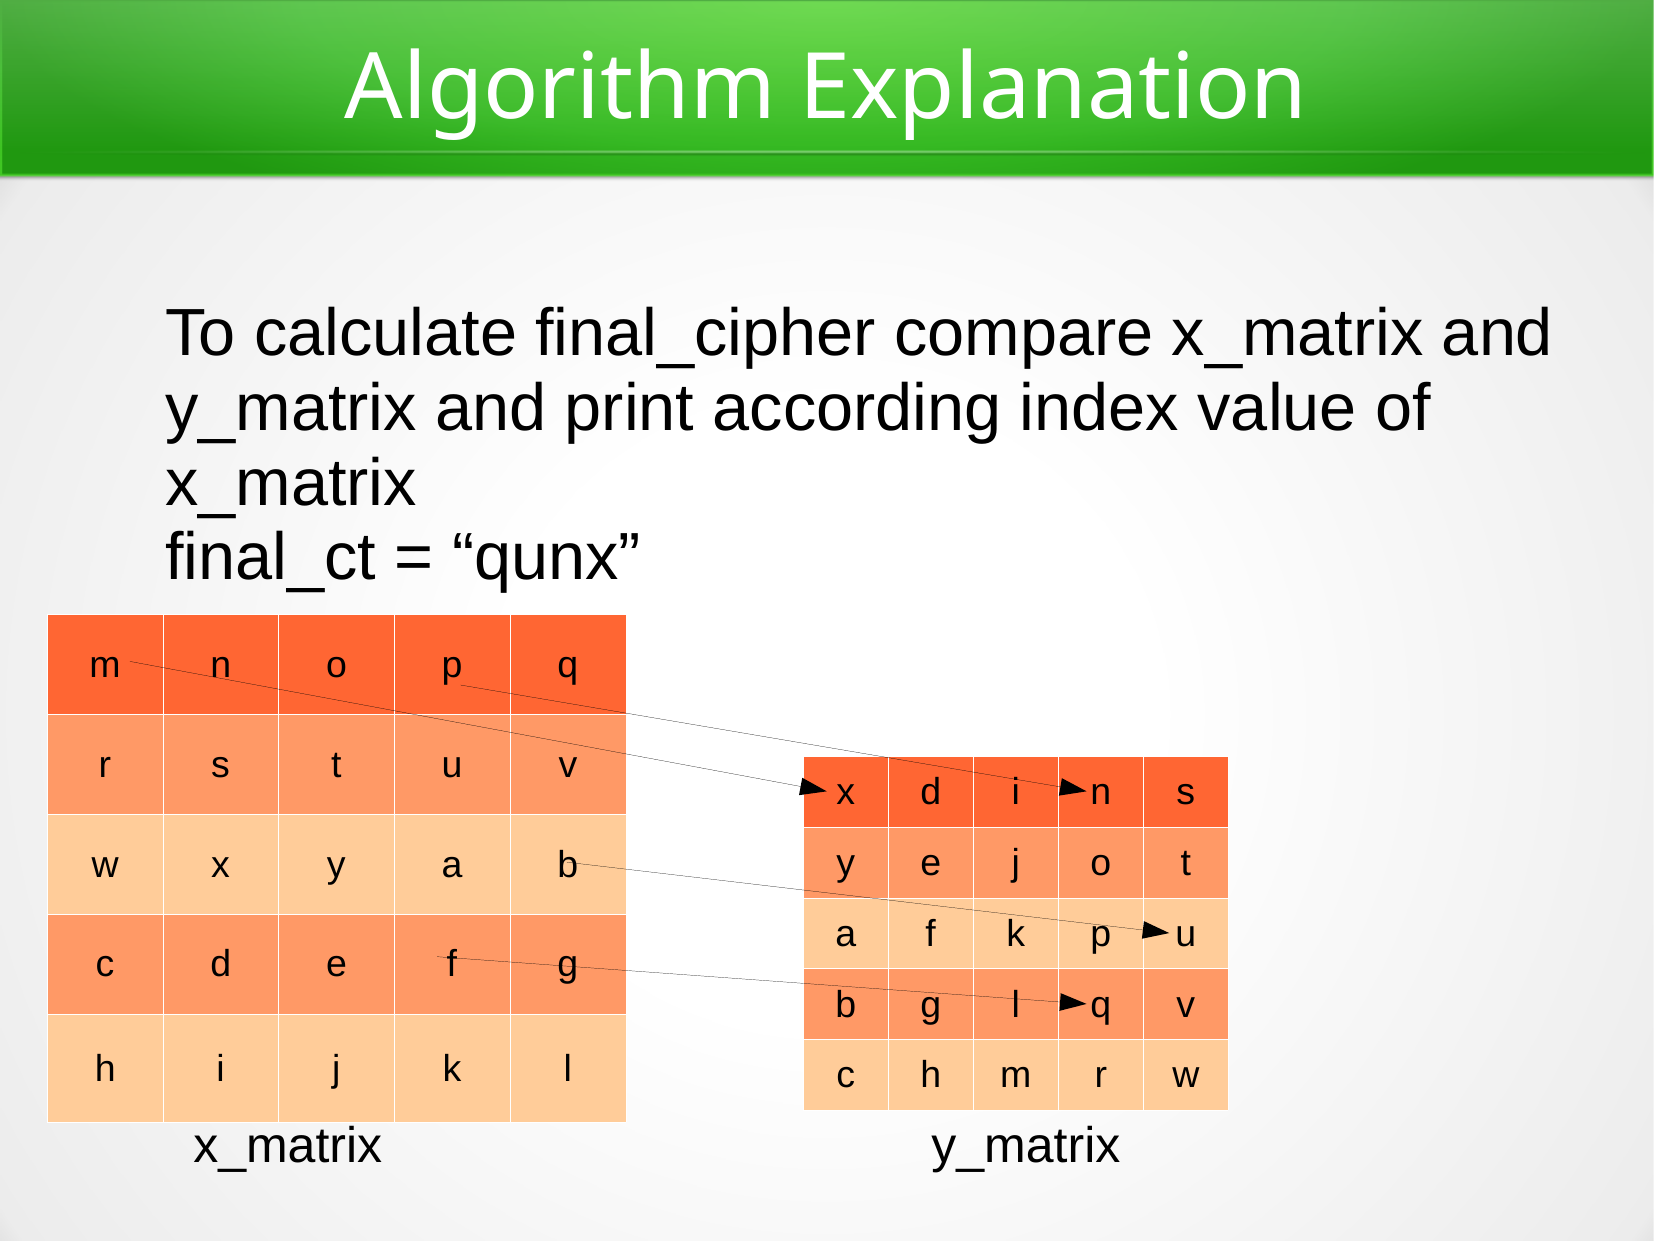

# Algorithm Explanation
To calculate final_cipher compare x_matrix and y_matrix and print according index value of x_matrix
final_ct = “qunx”
 x_matrix 			 	 y_matrix
| m | n | o | p | q |
| --- | --- | --- | --- | --- |
| r | s | t | u | v |
| w | x | y | a | b |
| c | d | e | f | g |
| h | i | j | k | l |
| x | d | i | n | s |
| --- | --- | --- | --- | --- |
| y | e | j | o | t |
| a | f | k | p | u |
| b | g | l | q | v |
| c | h | m | r | w |